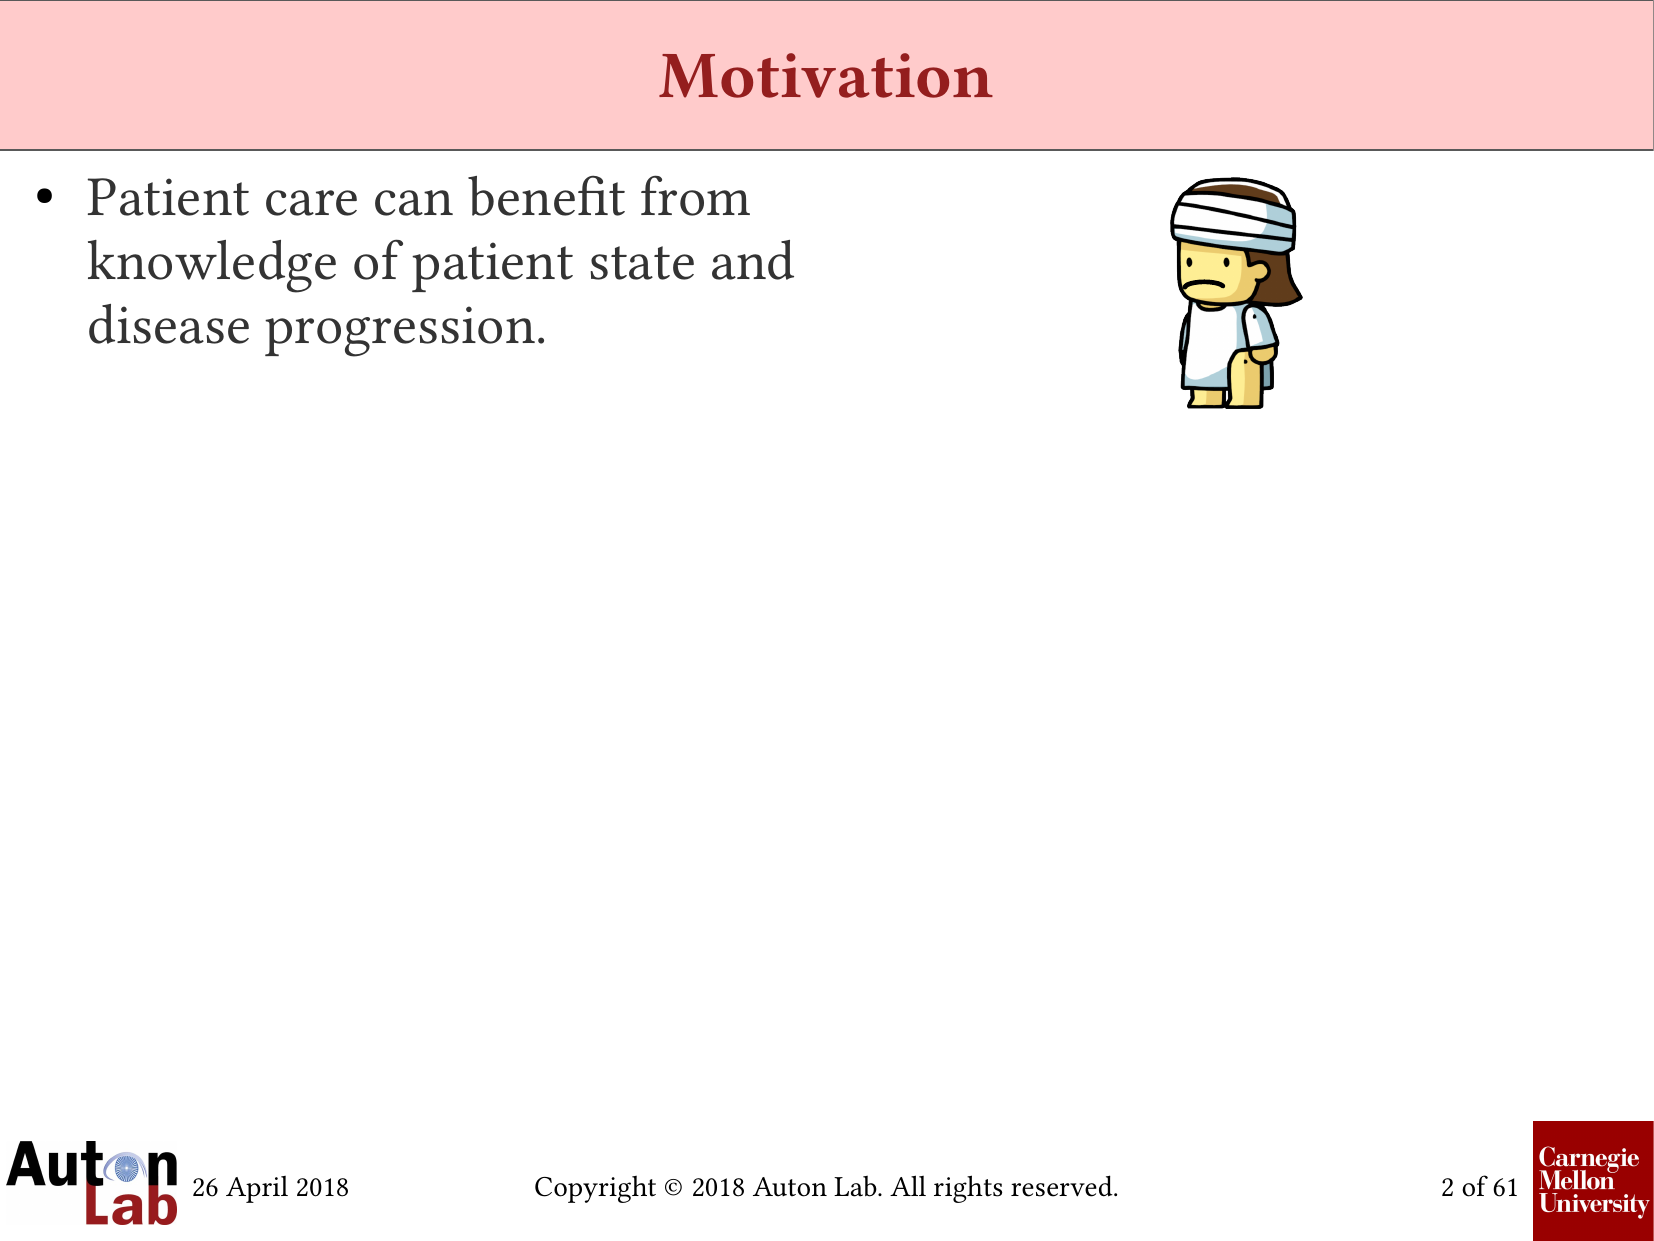

# Motivation
Patient care can benefit from knowledge of patient state and disease progression.
Monitoring systems can help…
...but we need models to really describe them.
Alone, models aren’t very intelligent, but we can evaluate our models to determine how to use them intelligently.
How can we use high density data collected from patients in research and in practice?
26 April 2018
2